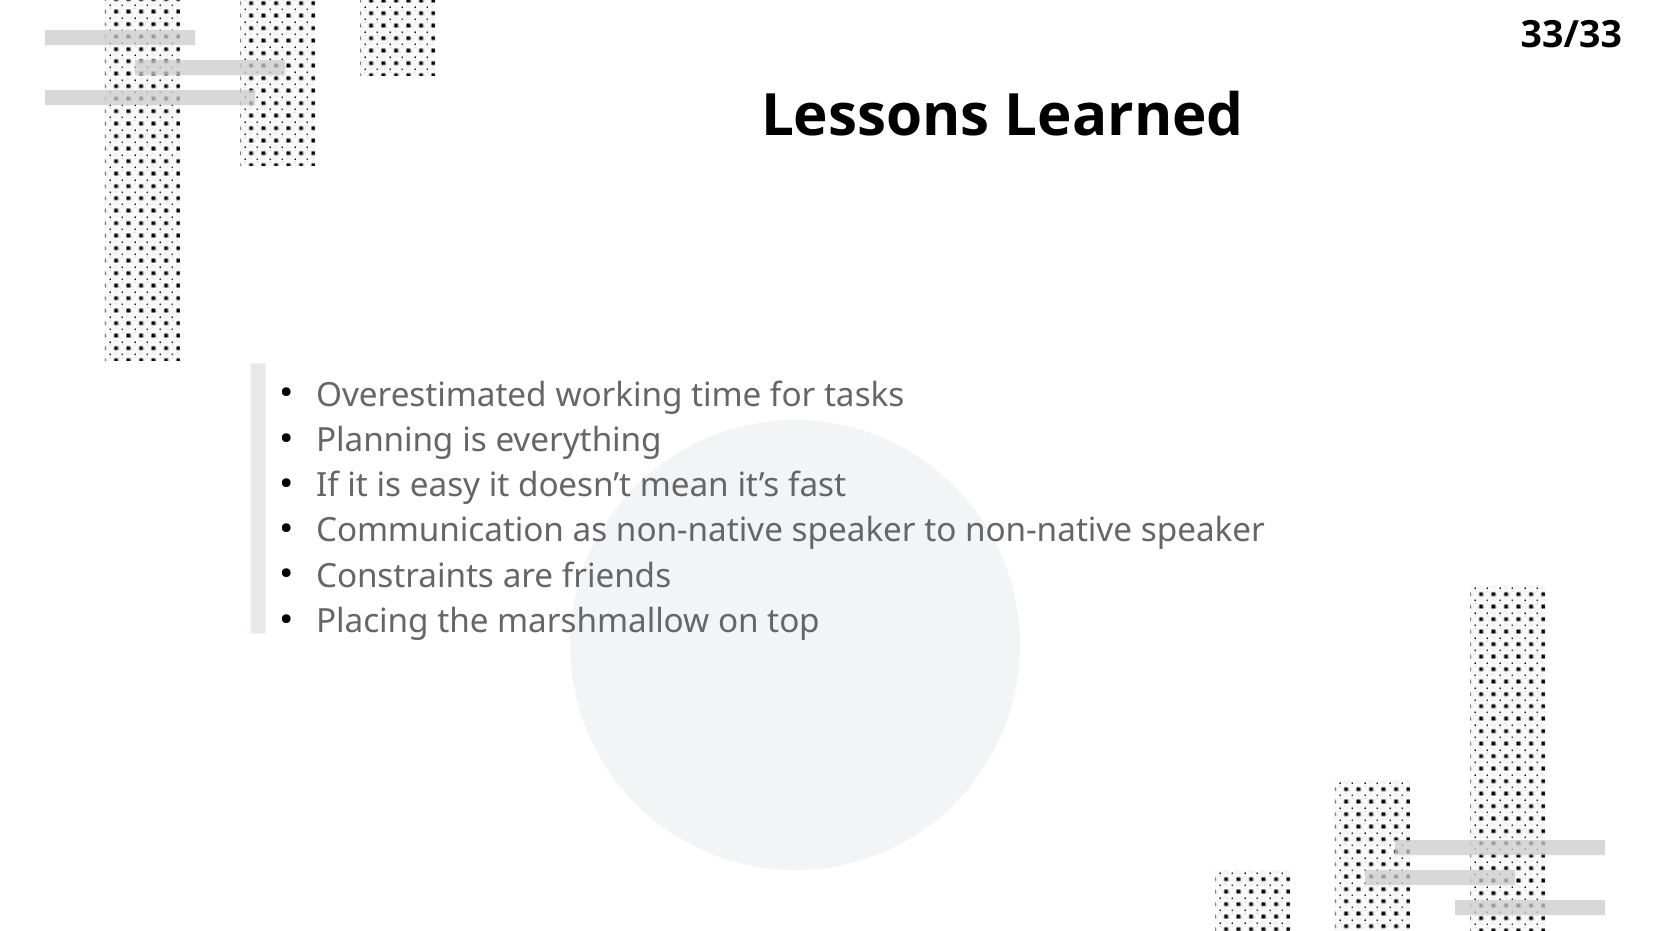

33/33
Lessons Learned
Overestimated working time for tasks
Planning is everything
If it is easy it doesn’t mean it’s fast
Communication as non-native speaker to non-native speaker
Constraints are friends
Placing the marshmallow on top